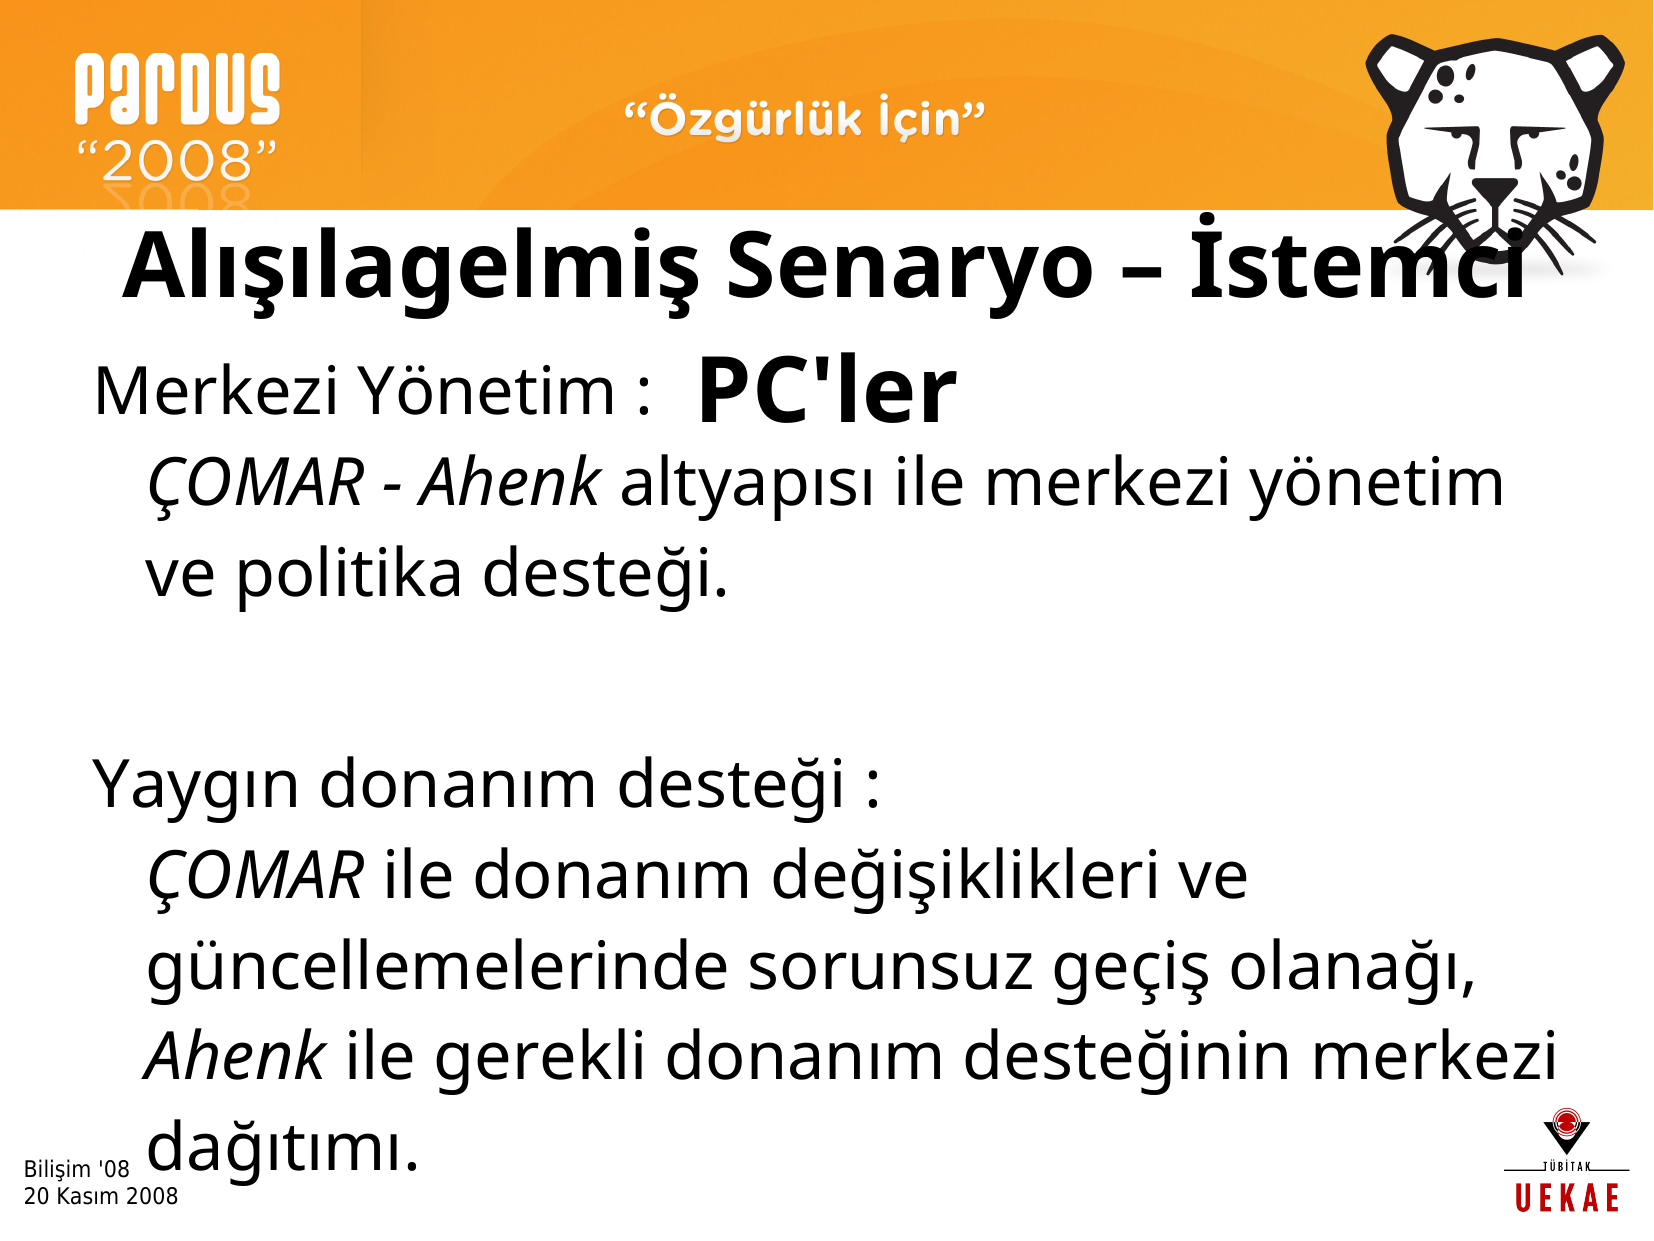

# Alışılagelmiş Senaryo – İstemci PC'ler
Merkezi Yönetim :
ÇOMAR - Ahenk altyapısı ile merkezi yönetim ve politika desteği.
Yaygın donanım desteği :
ÇOMAR ile donanım değişiklikleri ve güncellemelerinde sorunsuz geçiş olanağı, Ahenk ile gerekli donanım desteğinin merkezi dağıtımı.